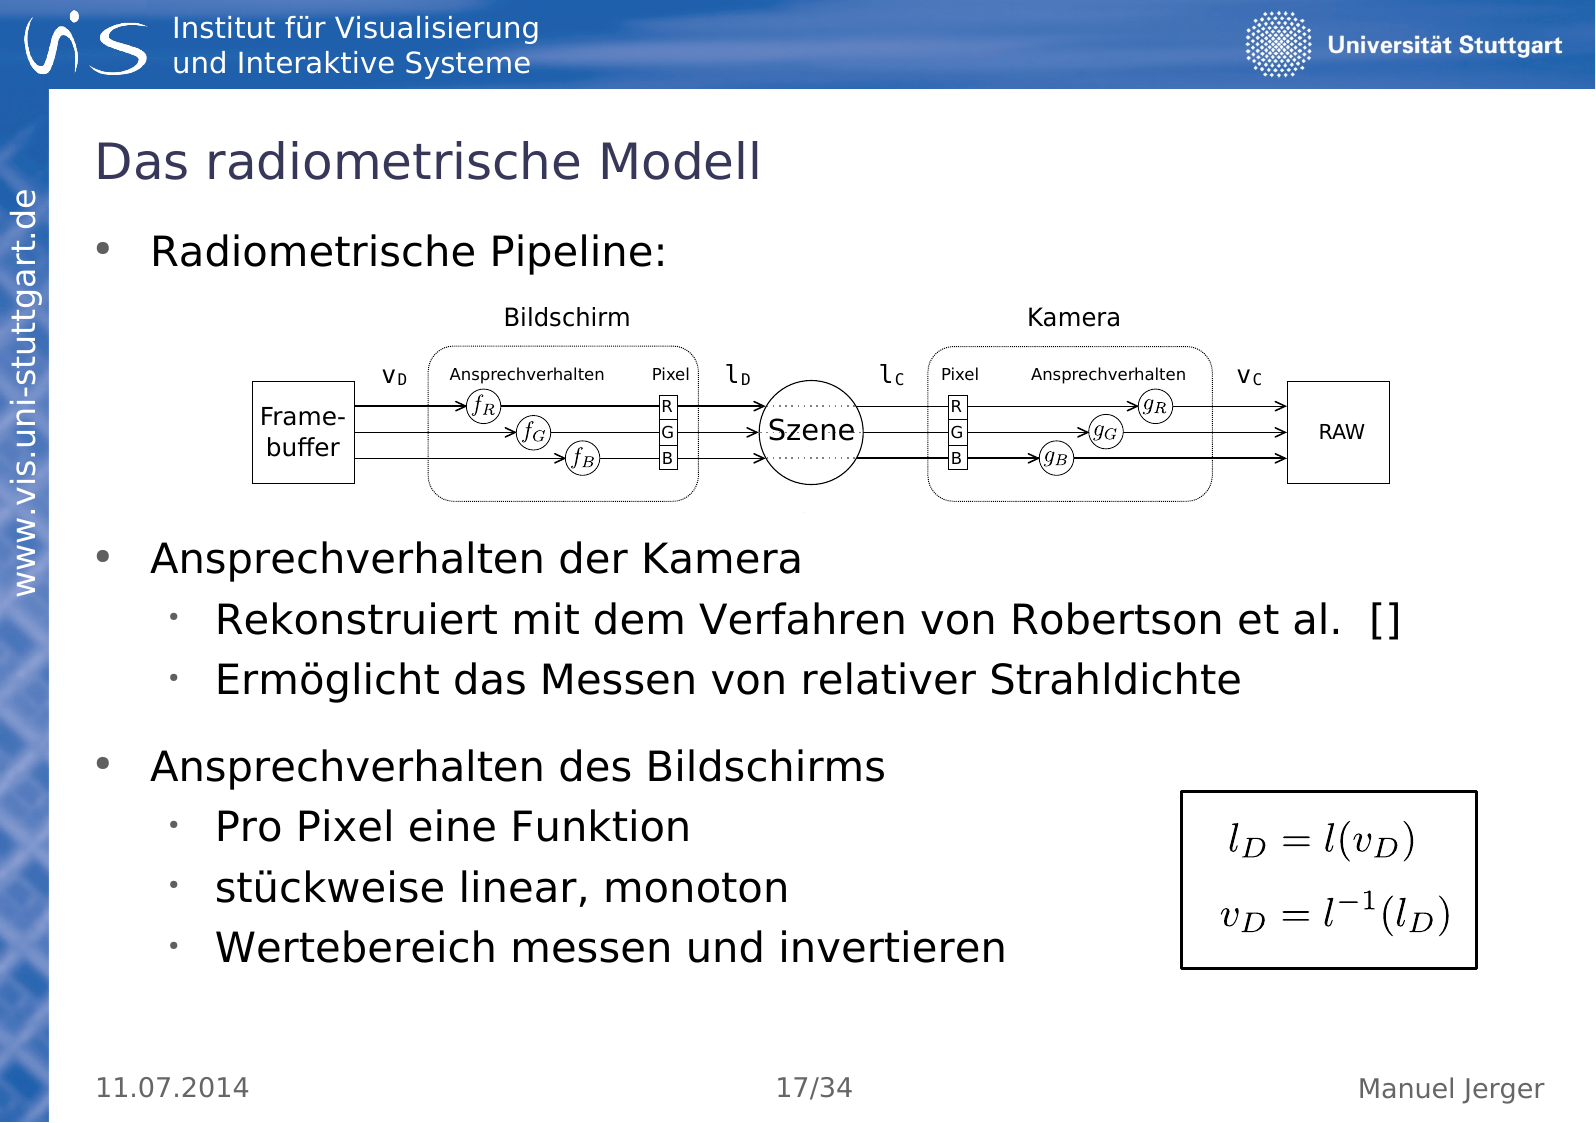

# Das radiometrische Modell
Radiometrische Pipeline:
Ansprechverhalten der Kamera
Rekonstruiert mit dem Verfahren von Robertson et al. []
Ermöglicht das Messen von relativer Strahldichte
Ansprechverhalten des Bildschirms
Pro Pixel eine Funktion
stückweise linear, monoton
Wertebereich messen und invertieren